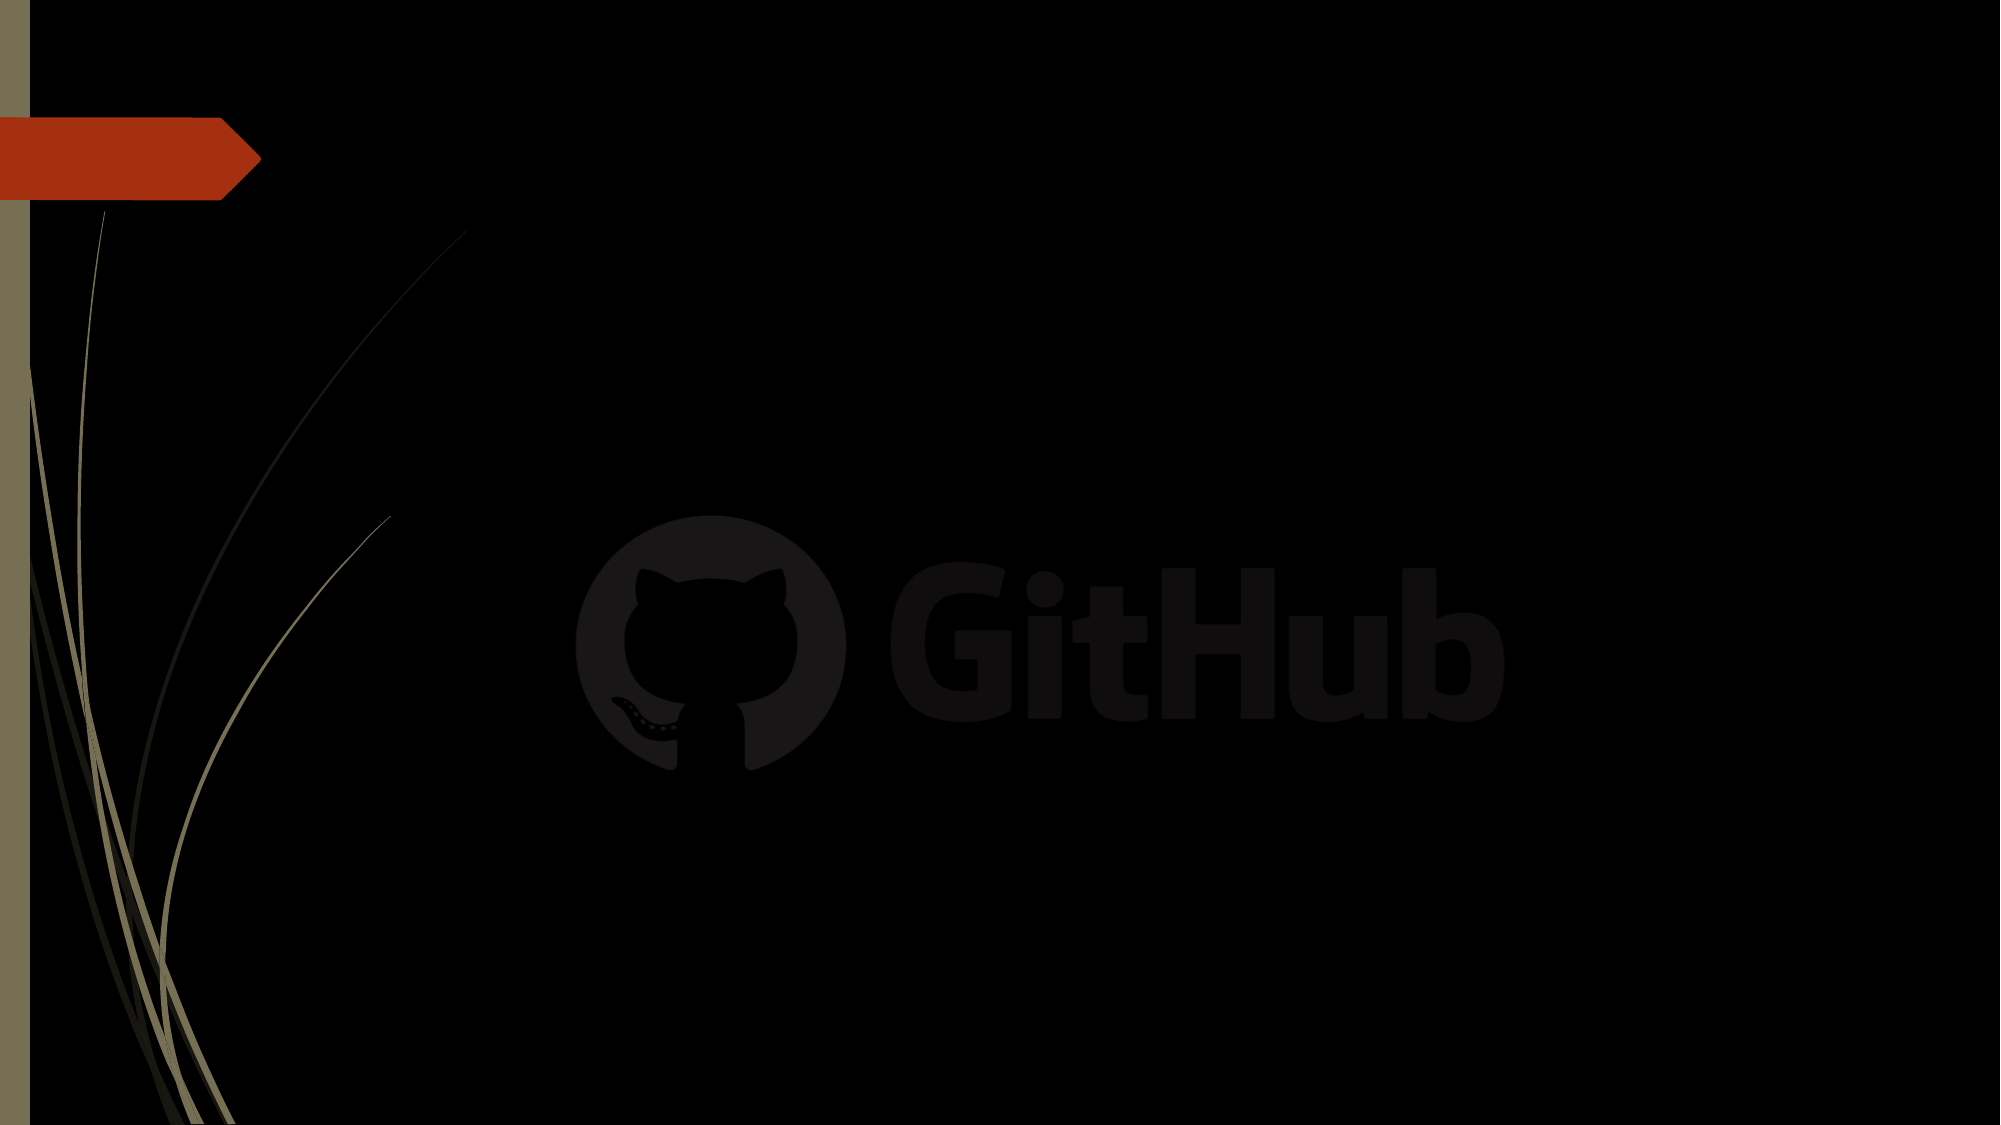

# Provalo anche tu!
Il progetto è disponibile su GitHub, per scaricarlo cliccare l'immagine sottostante